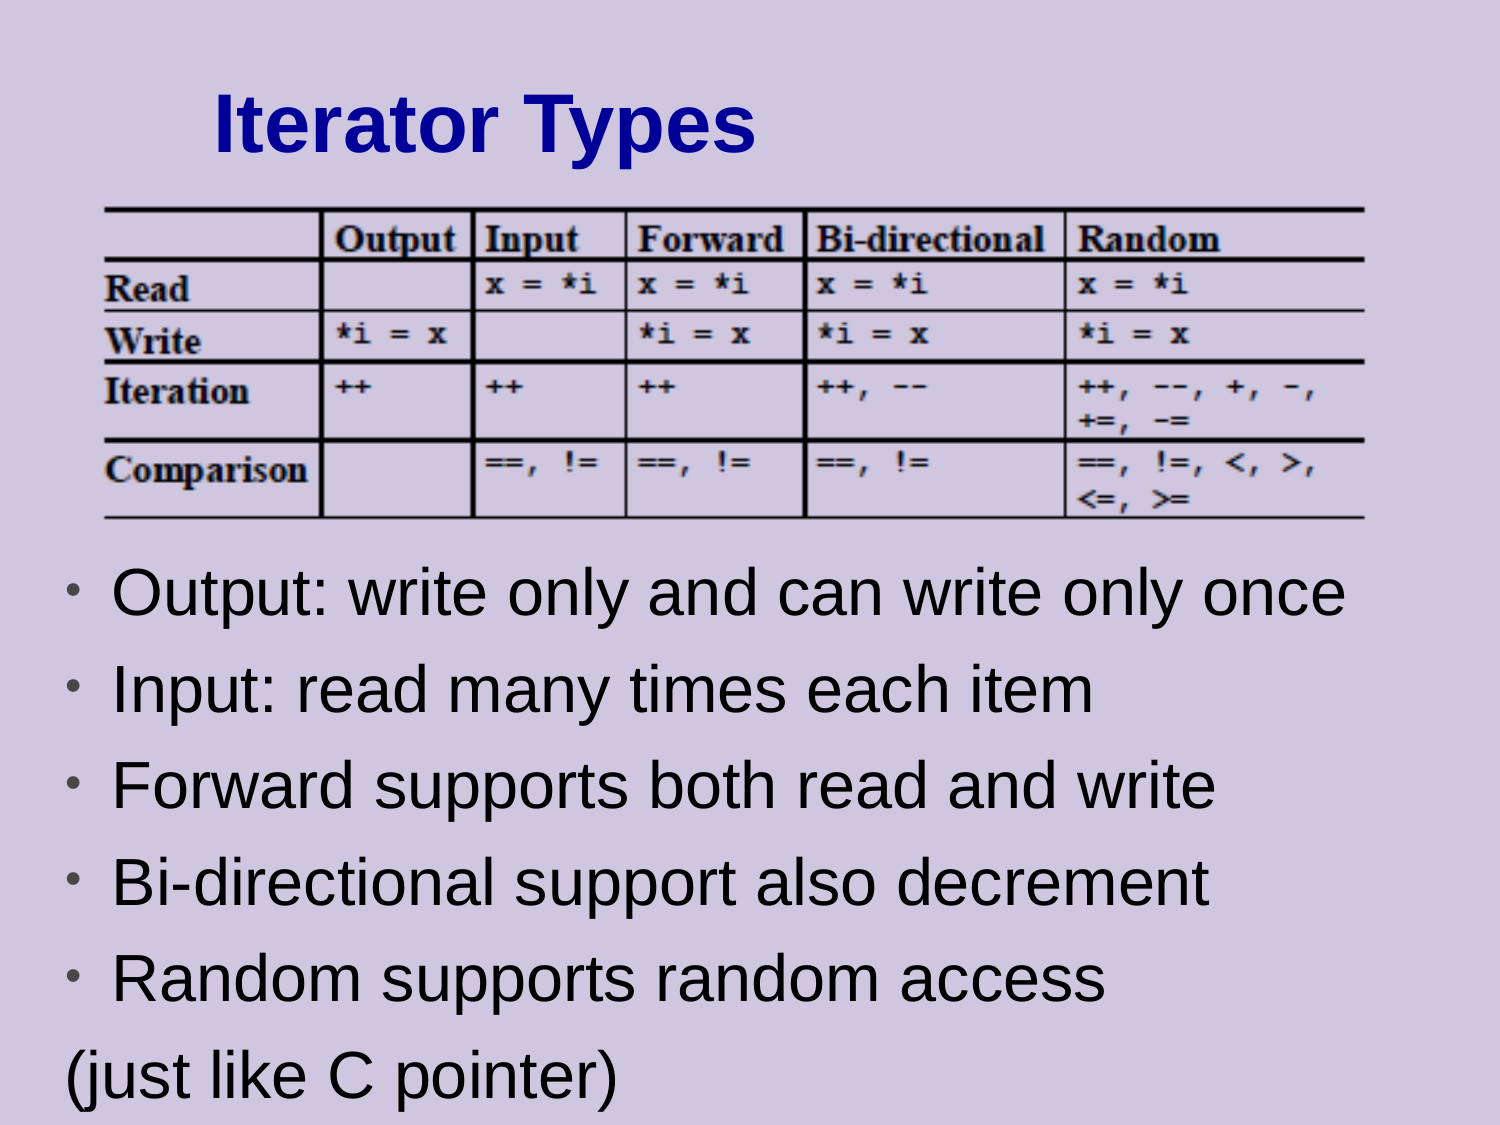

# Iterator Types
Output: write only and can write only once
Input: read many times each item
Forward supports both read and write
Bi-directional support also decrement
Random supports random access
(just like C pointer)